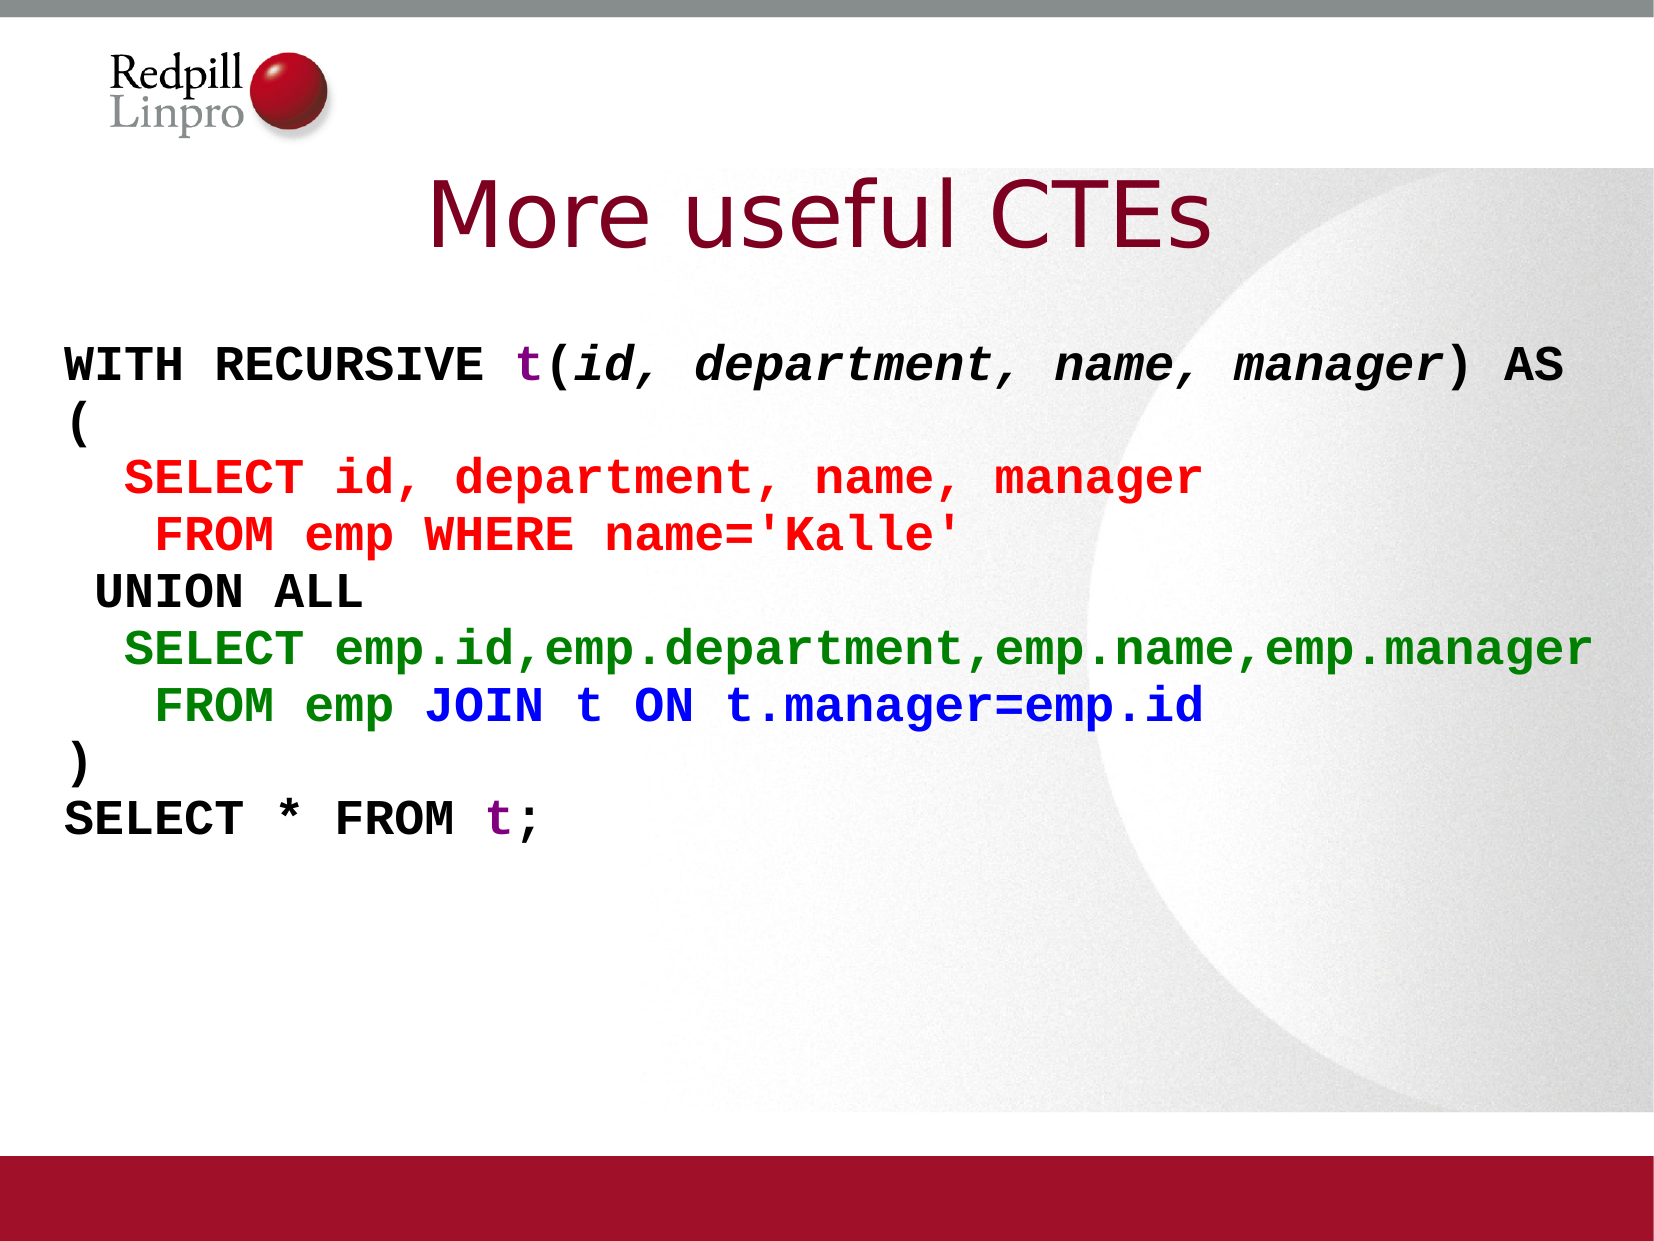

# More useful CTEs
WITH RECURSIVE t(id, department, name, manager) AS (
 SELECT id, department, name, manager
 FROM emp WHERE name='Kalle'
 UNION ALL
 SELECT emp.id,emp.department,emp.name,emp.manager
 FROM emp JOIN t ON t.manager=emp.id
)
SELECT * FROM t;